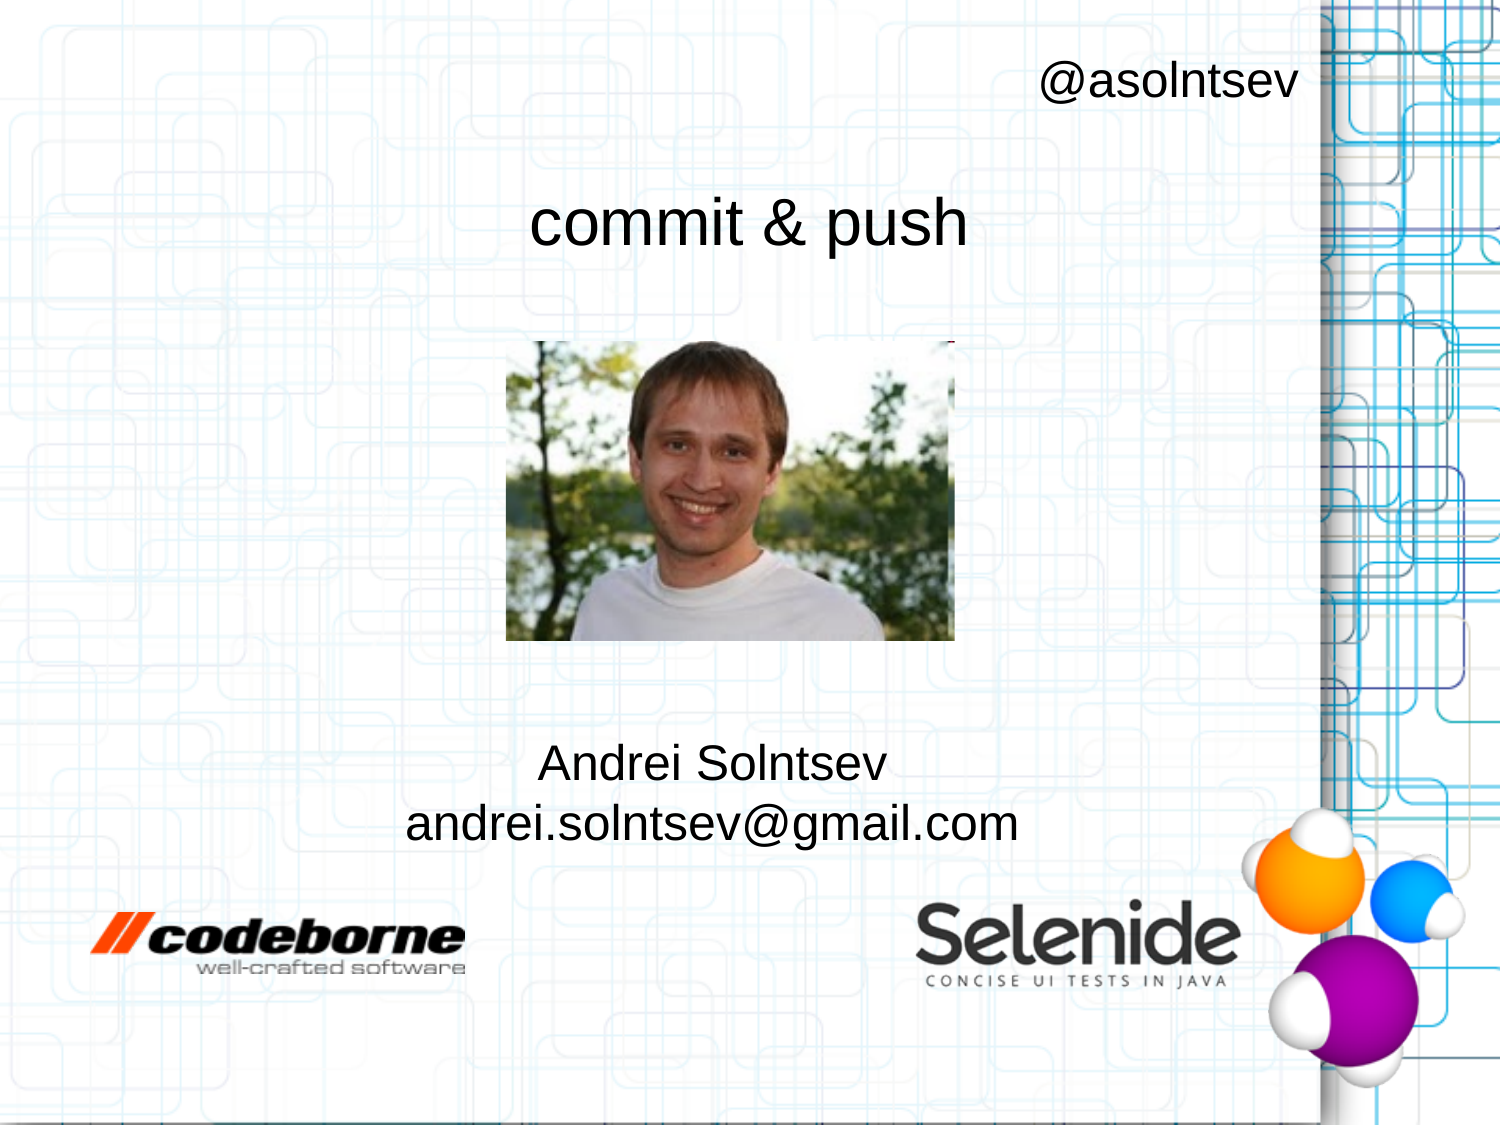

@asolntsev
# commit & push
Andrei Solntsev
andrei.solntsev@gmail.com